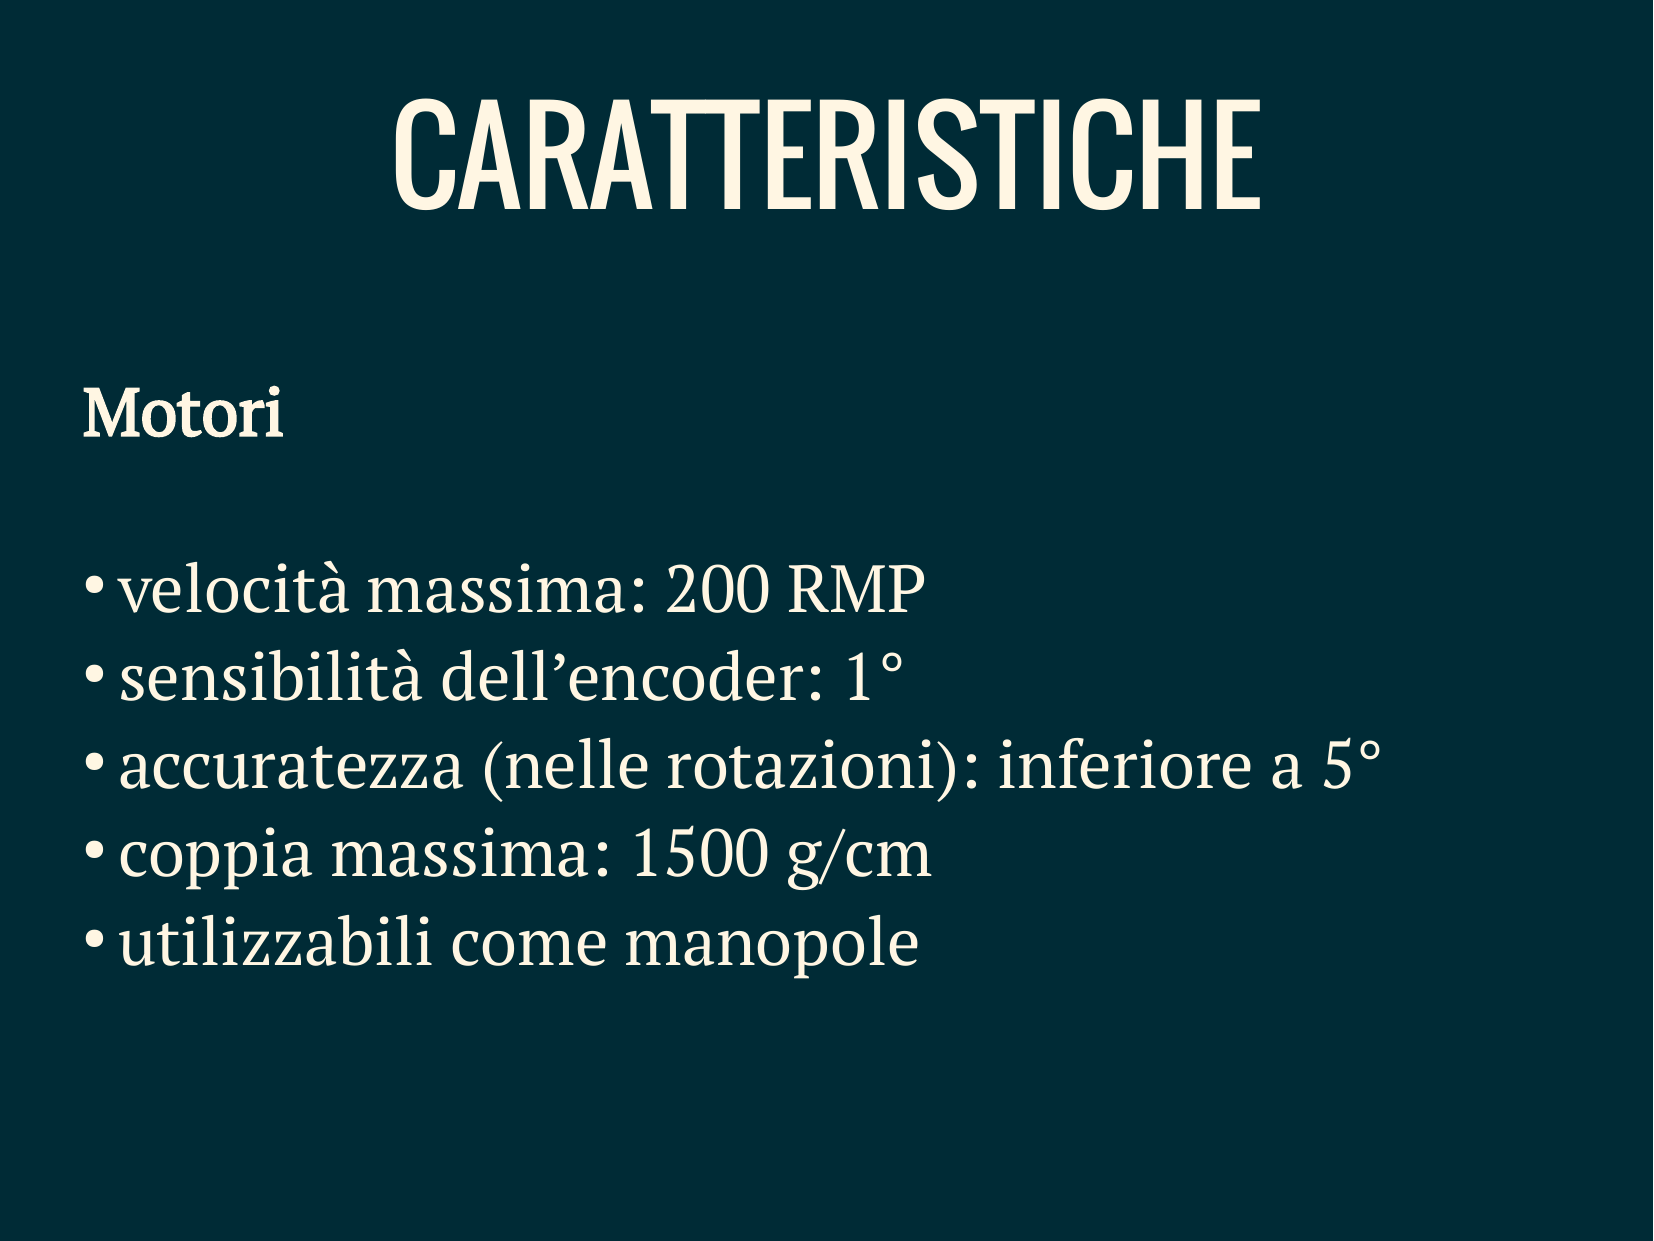

# CARATTERISTICHE
Motori
velocità massima: 200 RMP
sensibilità dell’encoder: 1°
accuratezza (nelle rotazioni): inferiore a 5°
coppia massima: 1500 g/cm
utilizzabili come manopole